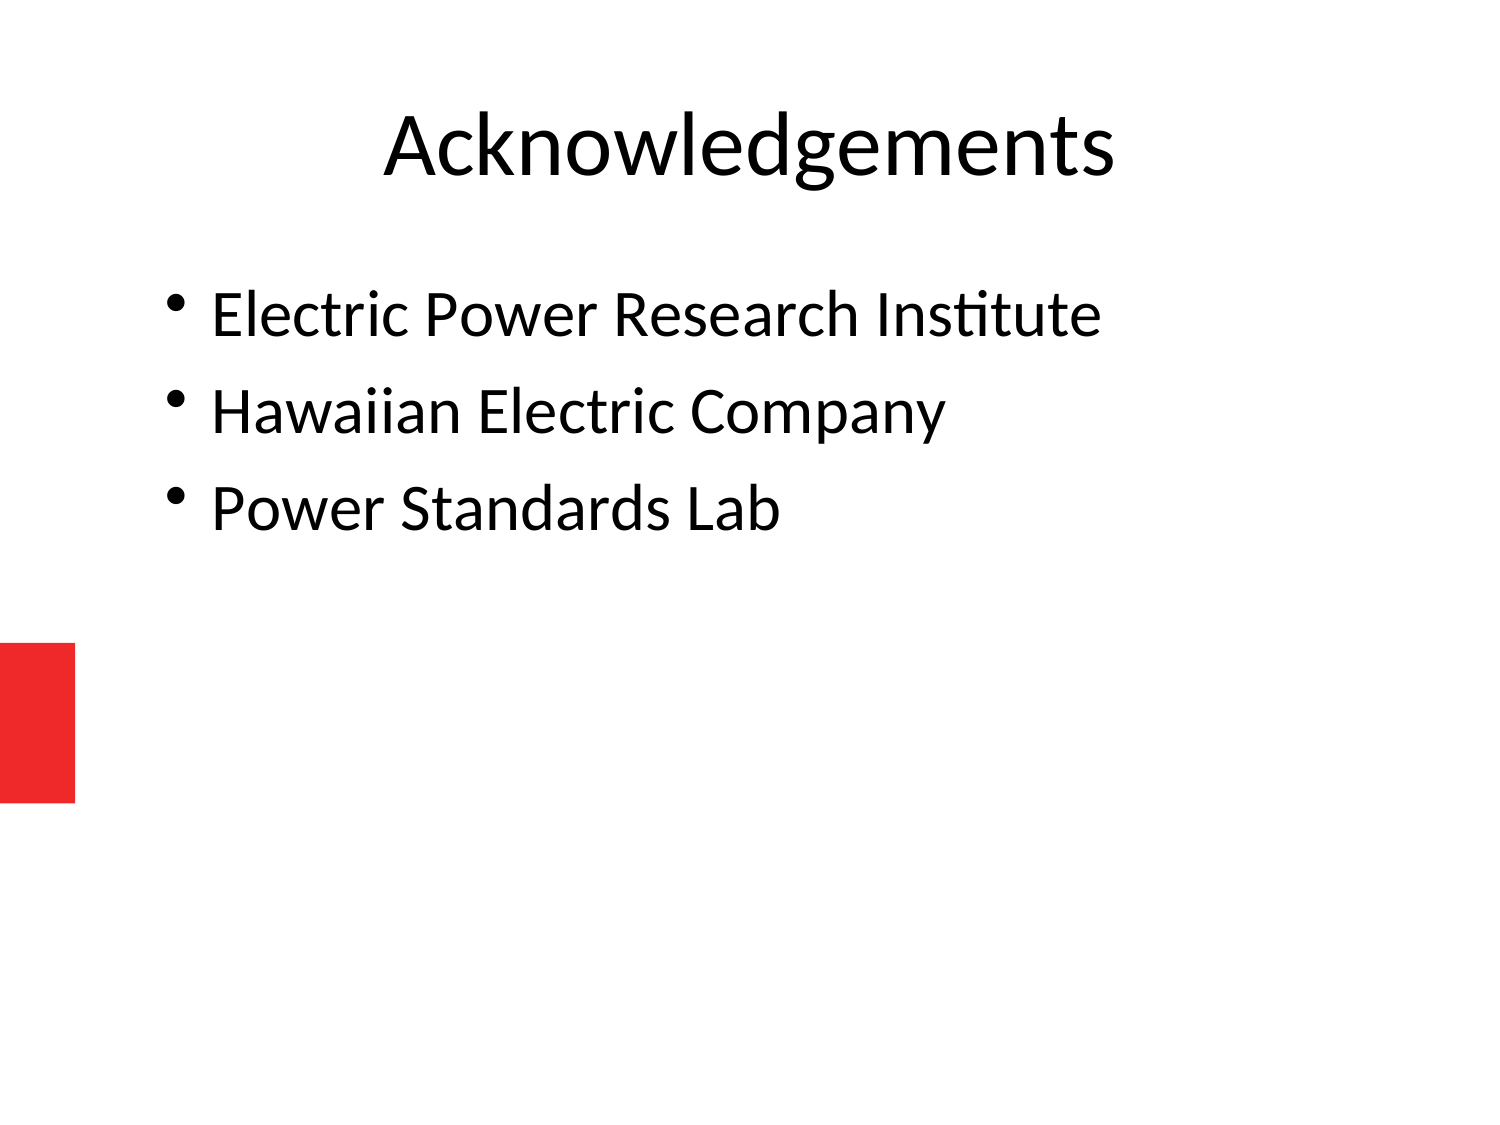

Acknowledgements
Electric Power Research Institute
Hawaiian Electric Company
Power Standards Lab